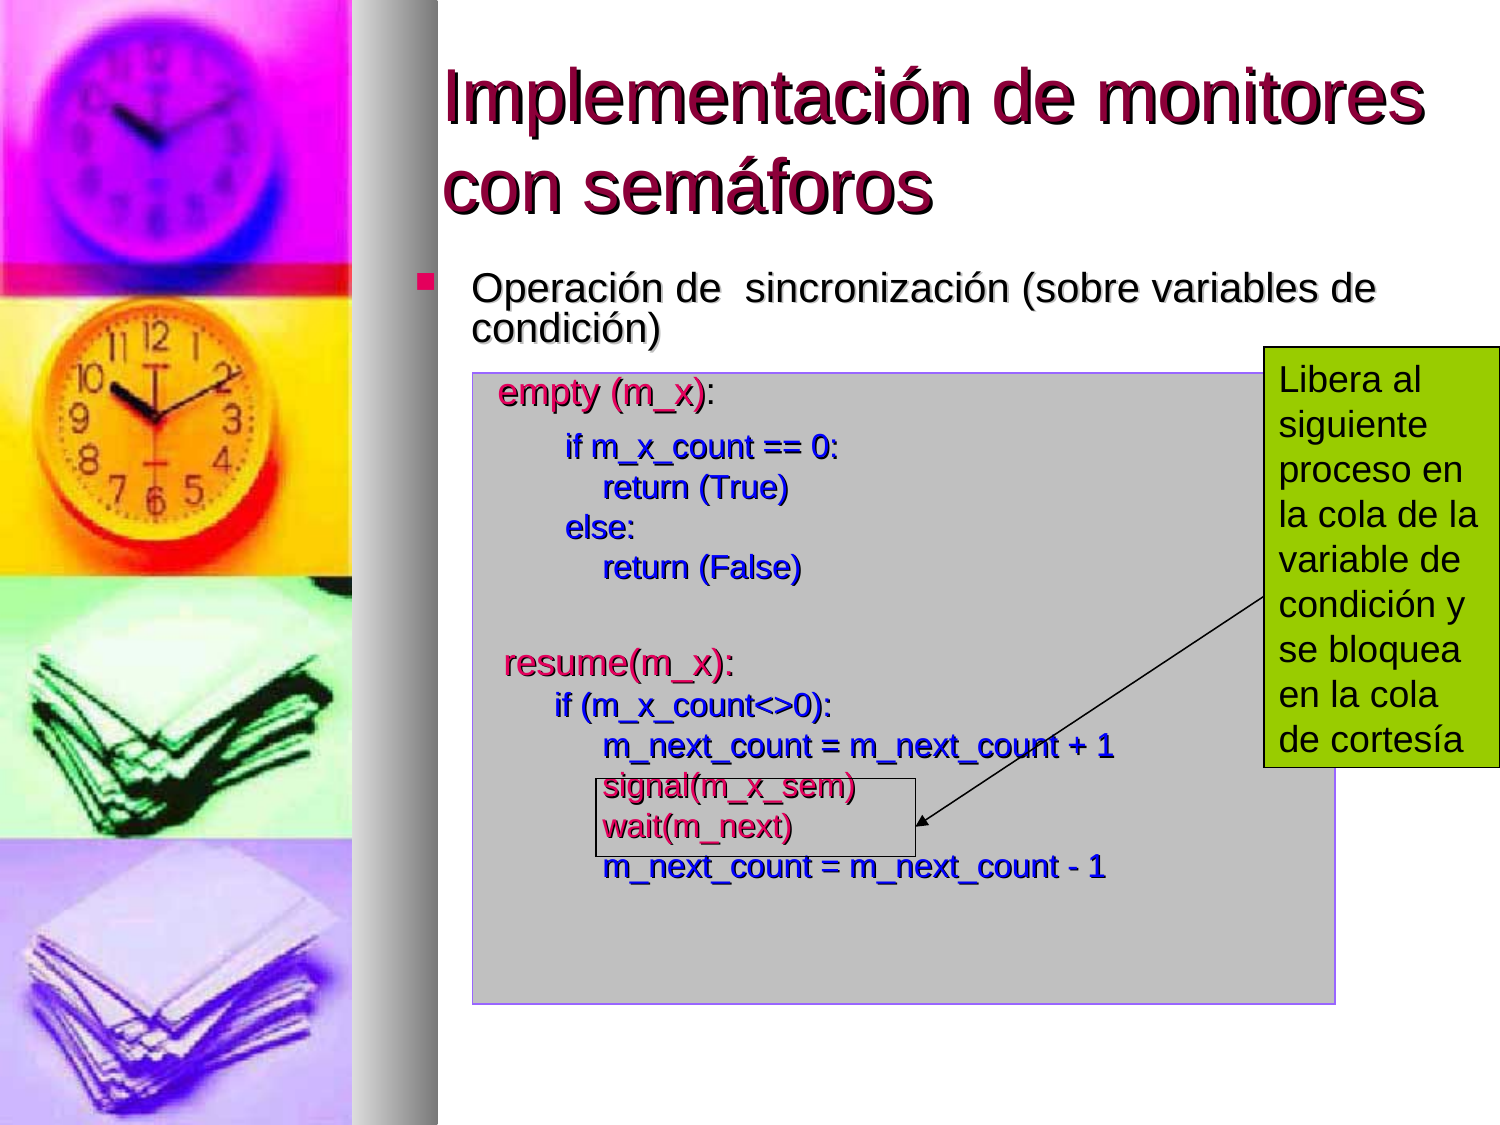

# Implementación de monitores con semáforos
Operación de sincronización (sobre variables de condición)
empty (m_x):
if m_x_count == 0:
	return (True)
else:
	return (False)
resume(m_x):
if (m_x_count<>0):
	m_next_count = m_next_count + 1
	signal(m_x_sem)
	wait(m_next)
	m_next_count = m_next_count - 1
Libera al siguiente proceso en la cola de la variable de condición y se bloquea en la cola de cortesía